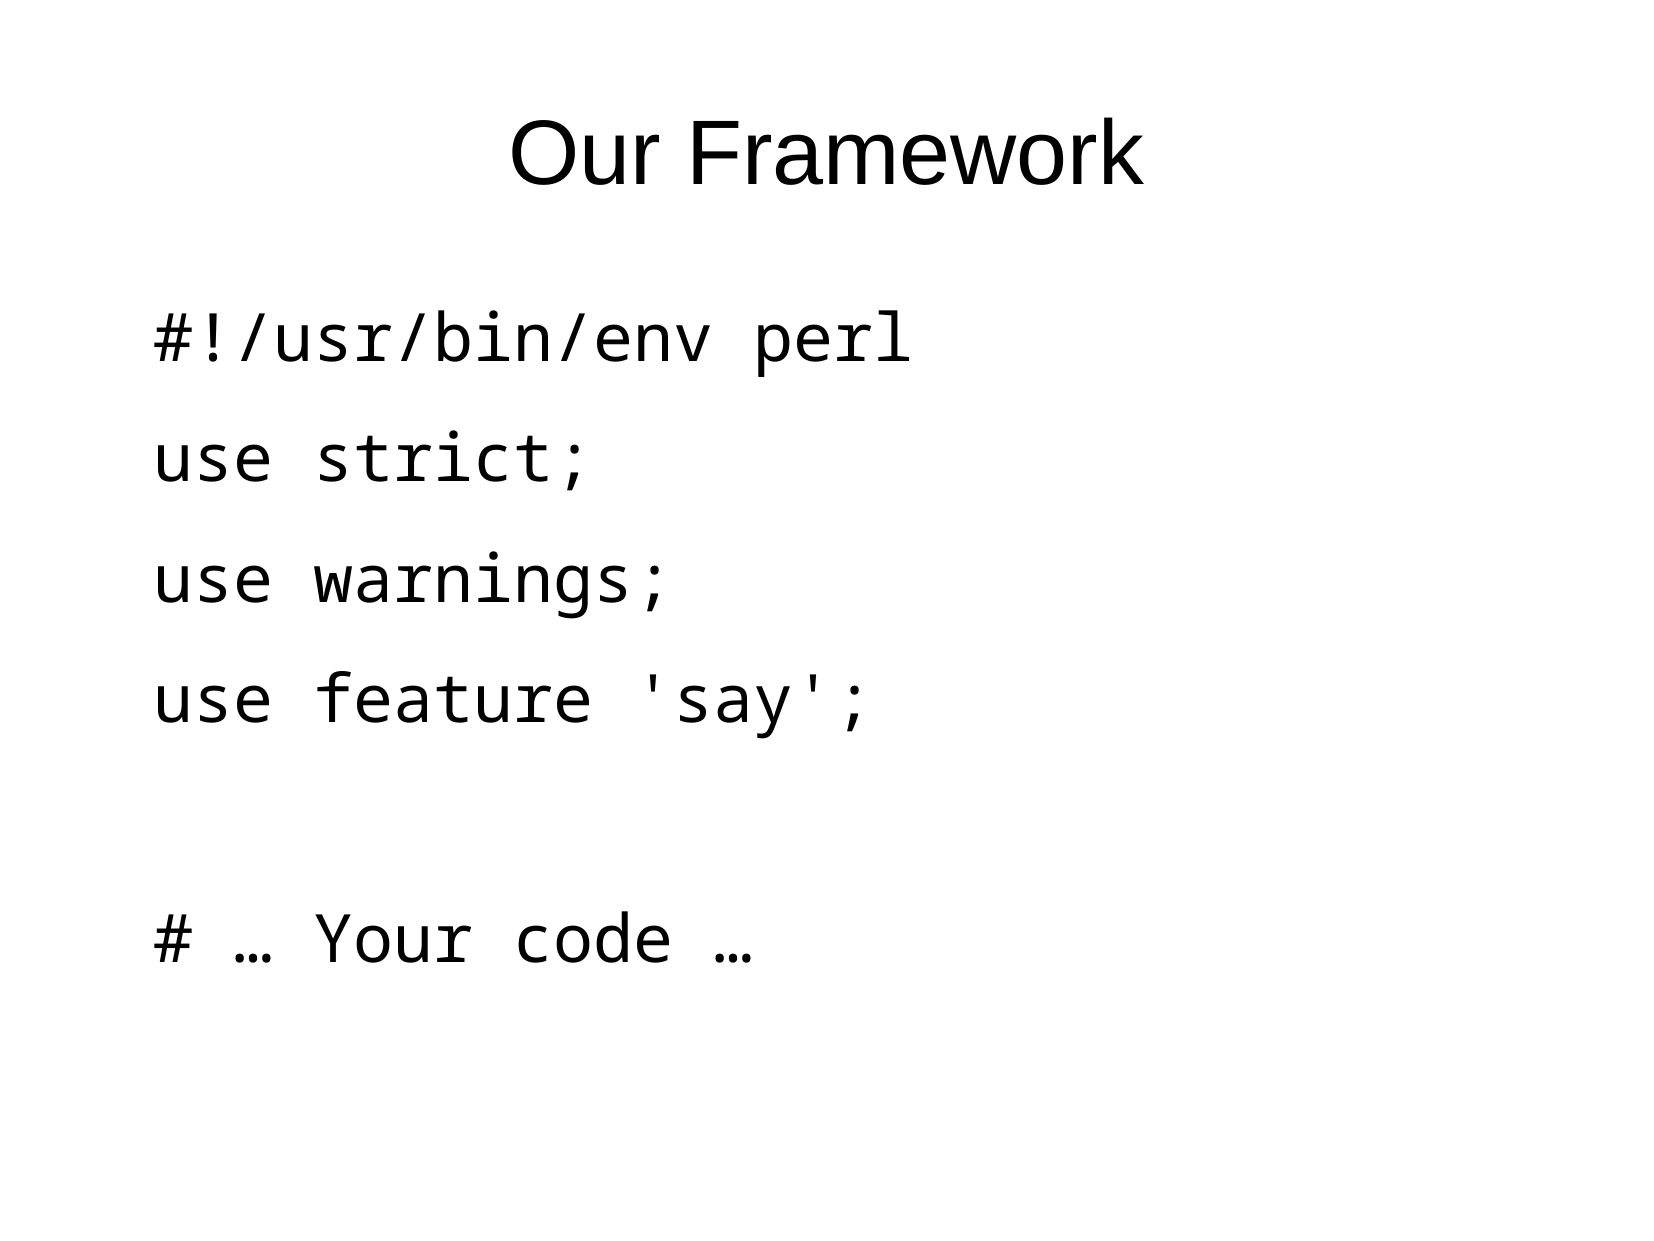

# Our Framework
#!/usr/bin/env perl
use strict;
use warnings;
use feature 'say';
# … Your code …